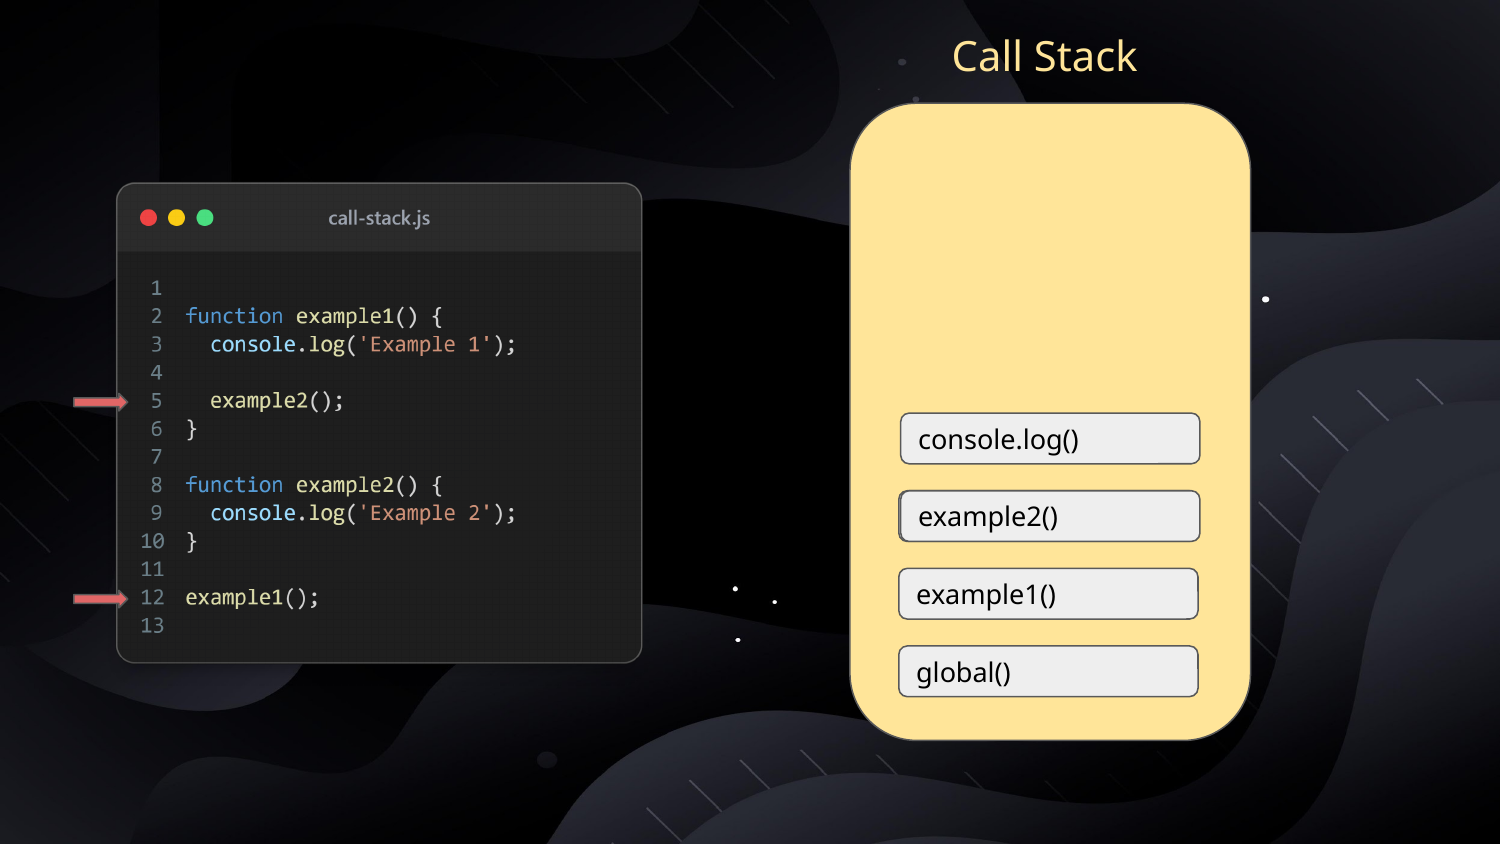

Call Stack
console.log()
console.log()
example2()
example1()
global()